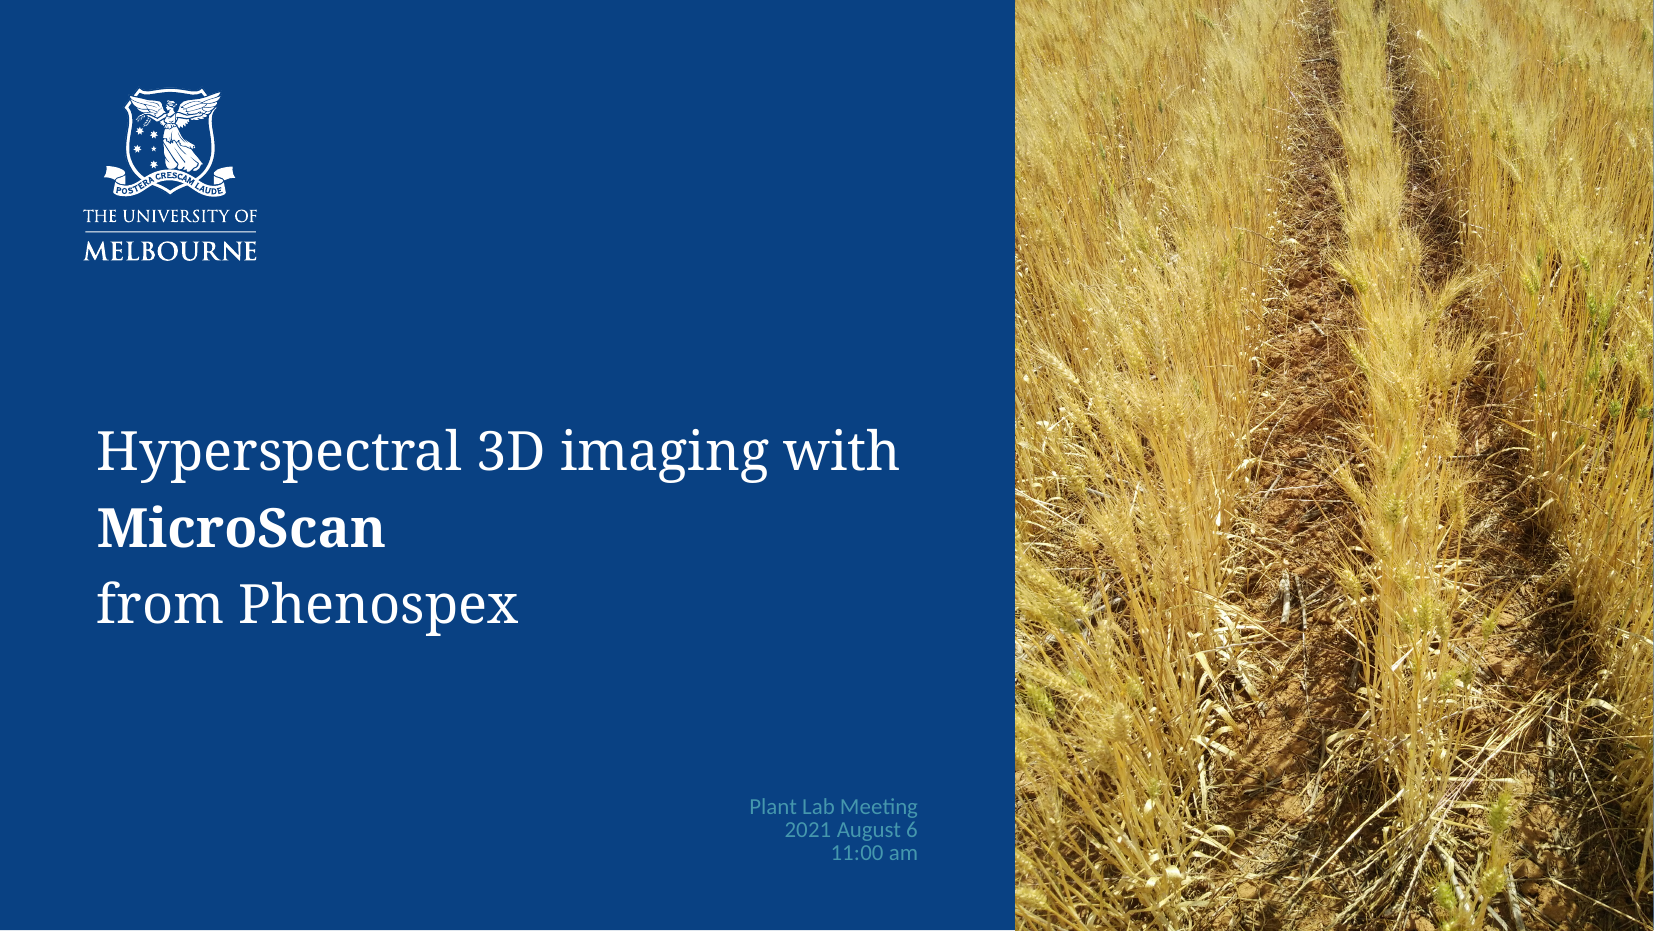

Hyperspectral 3D imaging with
MicroScan
from Phenospex
Plant Lab Meeting
2021 August 6
11:00 am